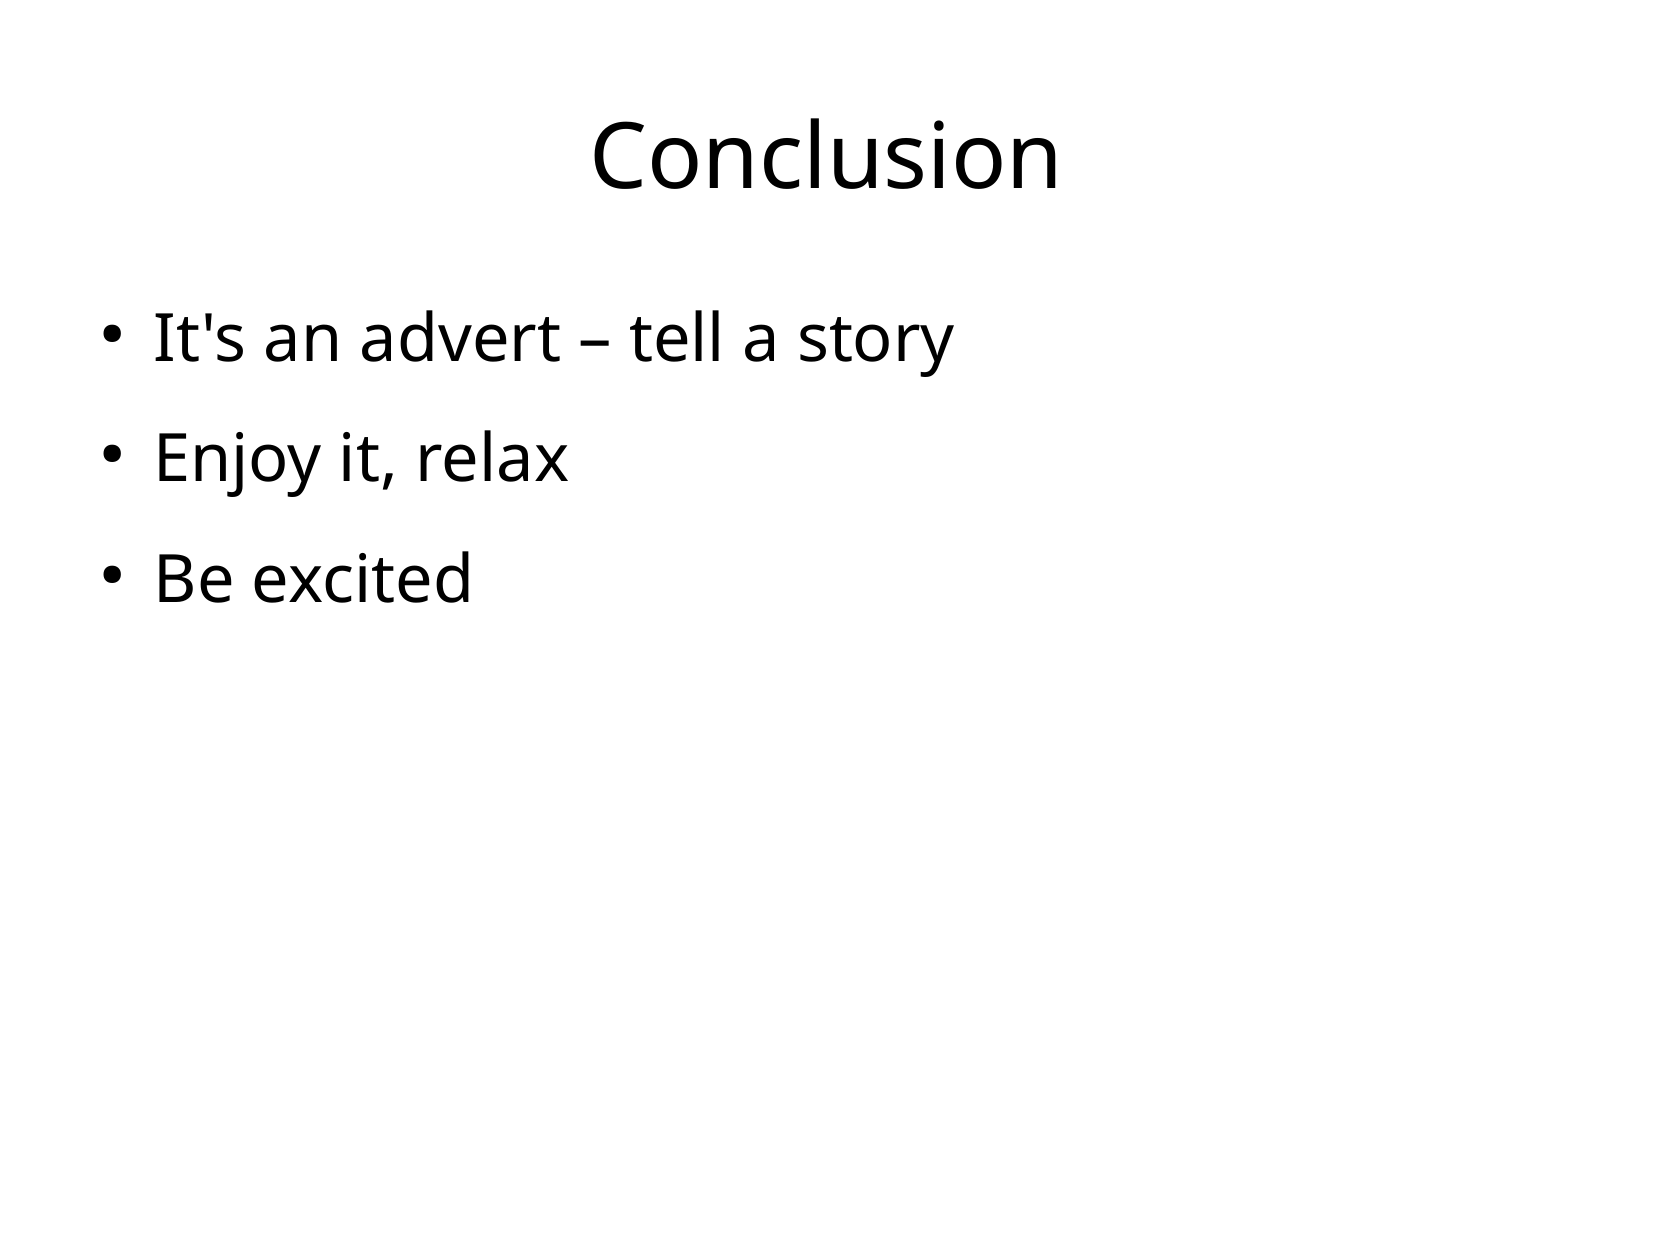

# Conclusion
It's an advert – tell a story
Enjoy it, relax
Be excited